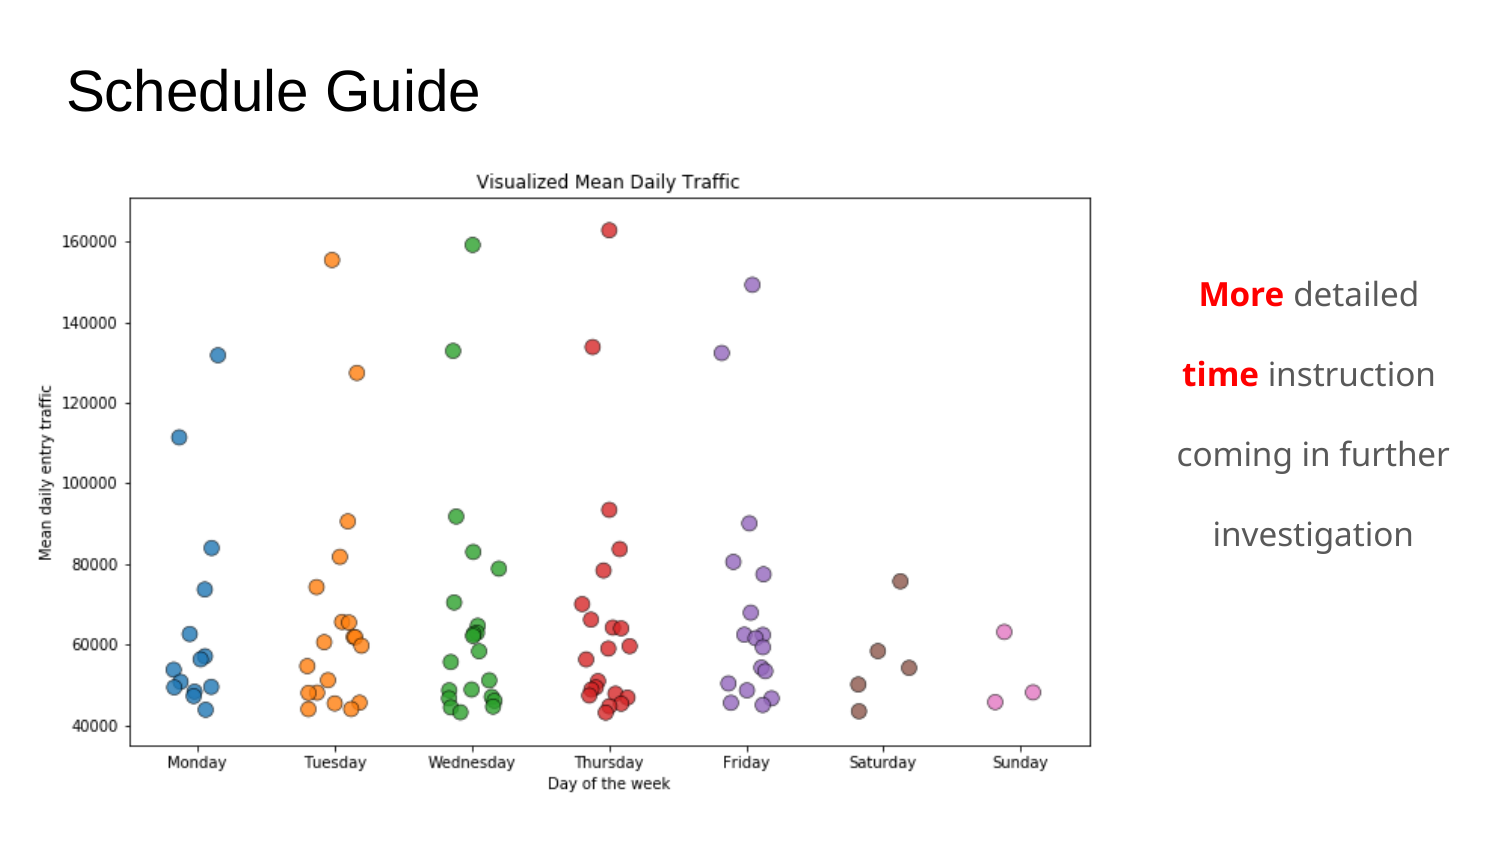

Schedule Guide
# More detailed
time instruction
 coming in further
 investigation